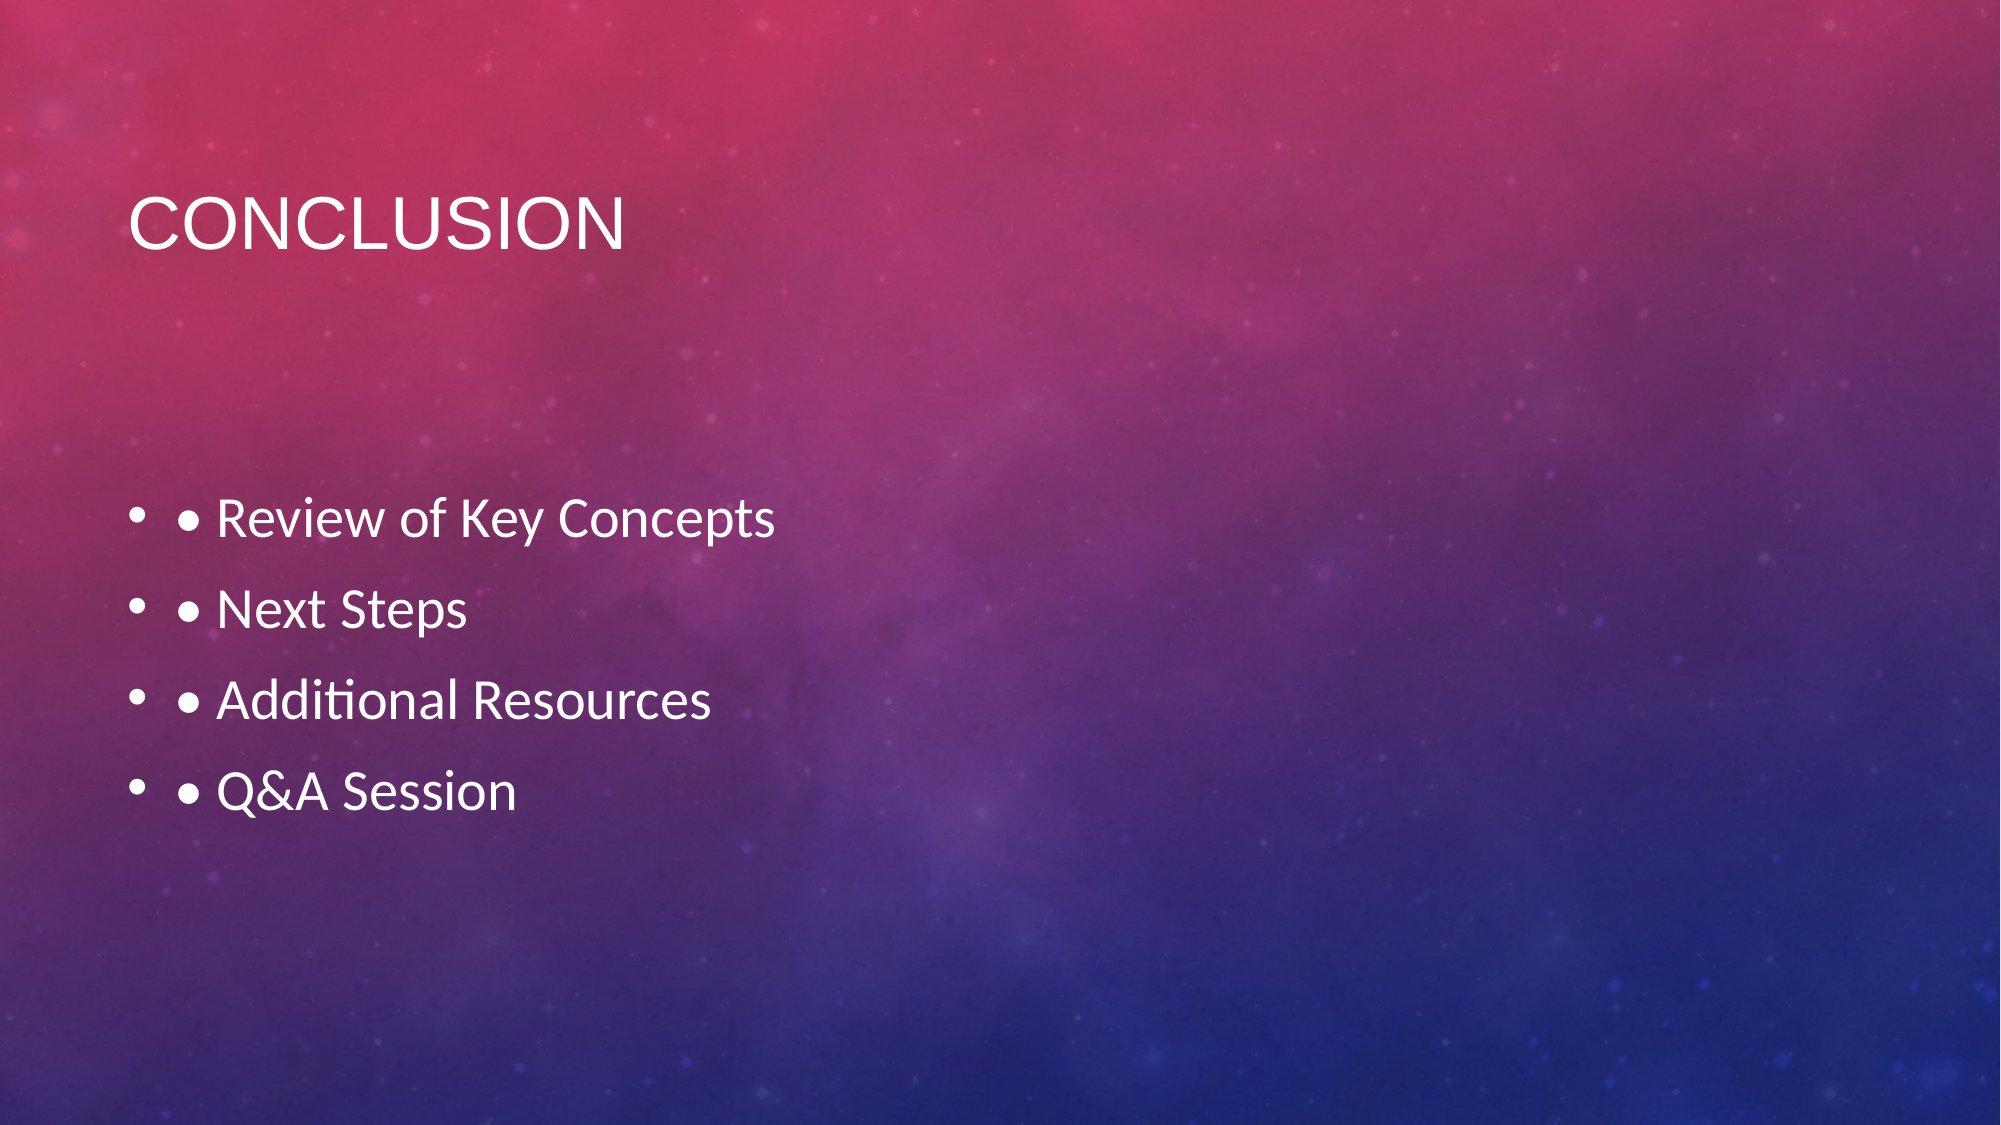

# Conclusion
• Review of Key Concepts
• Next Steps
• Additional Resources
• Q&A Session